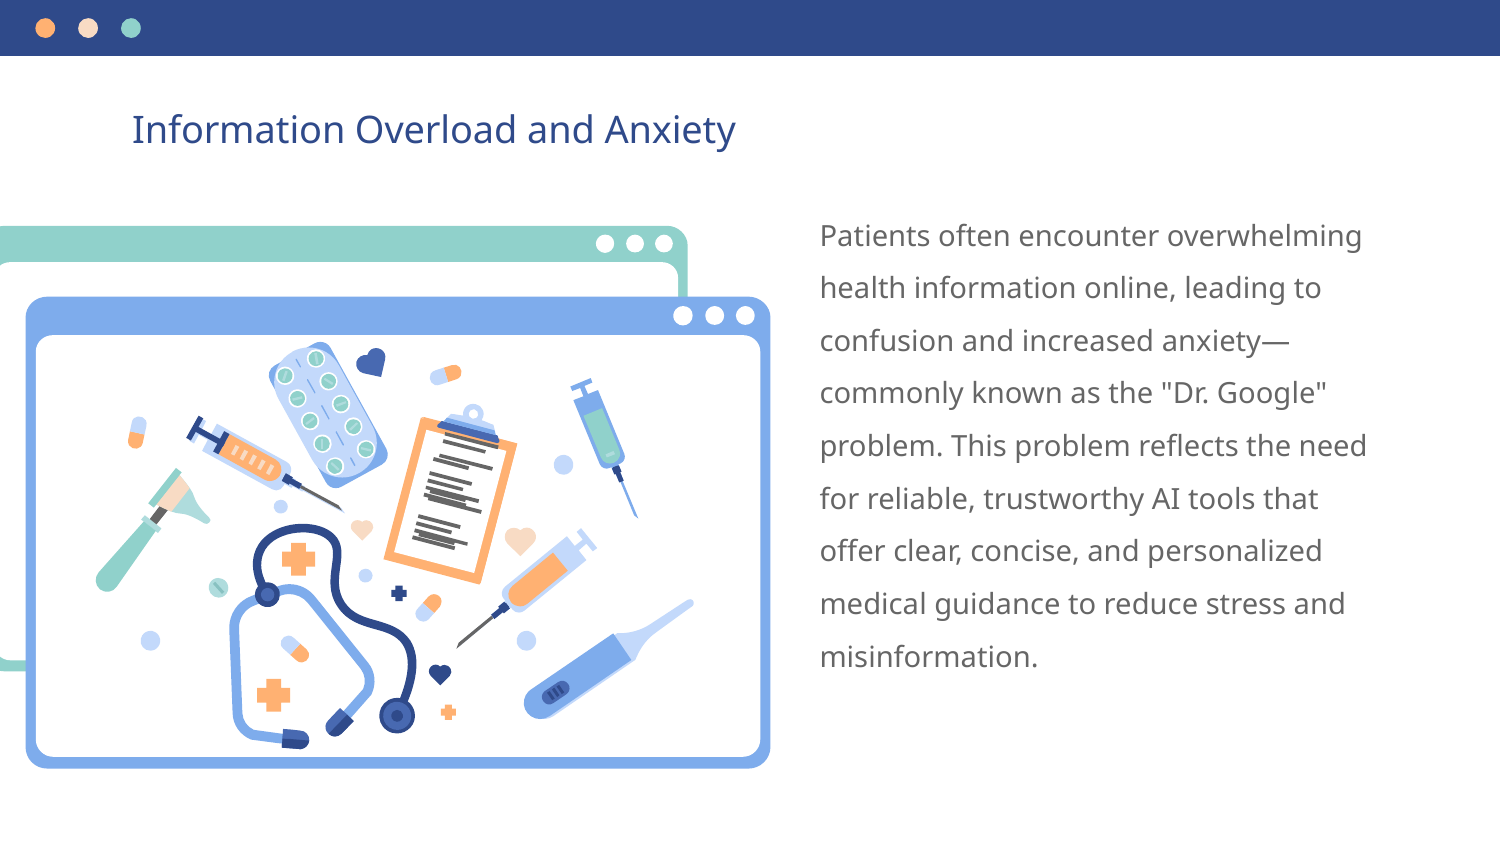

# Information Overload and Anxiety
Patients often encounter overwhelming health information online, leading to confusion and increased anxiety—commonly known as the "Dr. Google" problem. This problem reflects the need for reliable, trustworthy AI tools that offer clear, concise, and personalized medical guidance to reduce stress and misinformation.